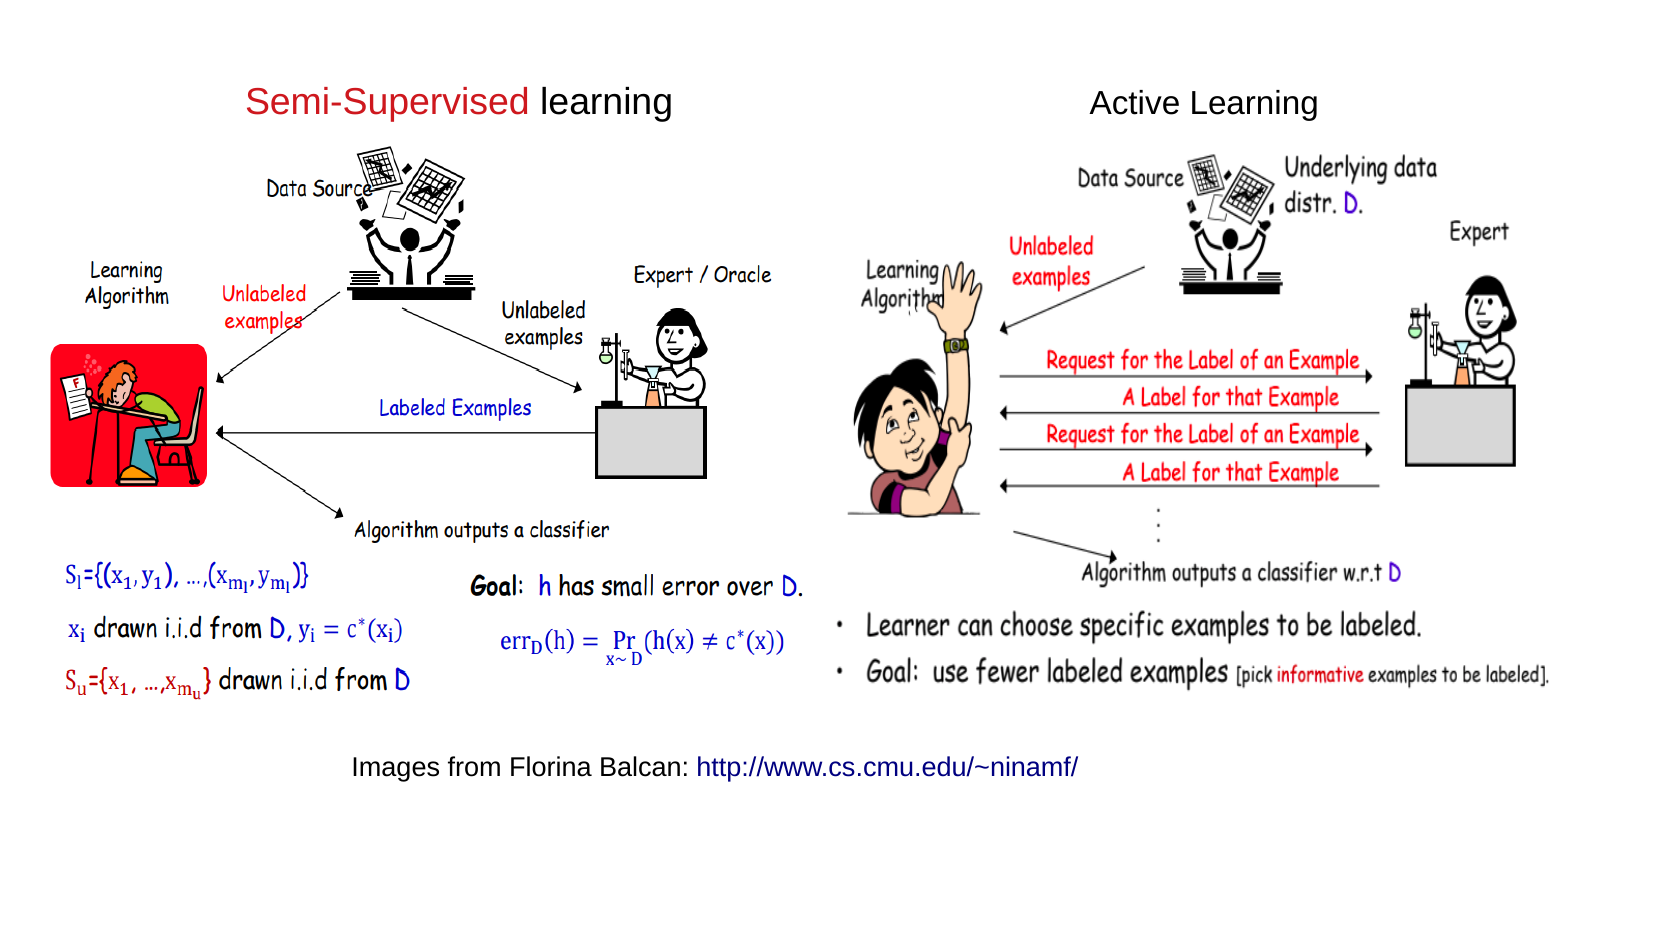

Semi-Supervised learning
Active Learning
Images from Florina Balcan: http://www.cs.cmu.edu/~ninamf/
6